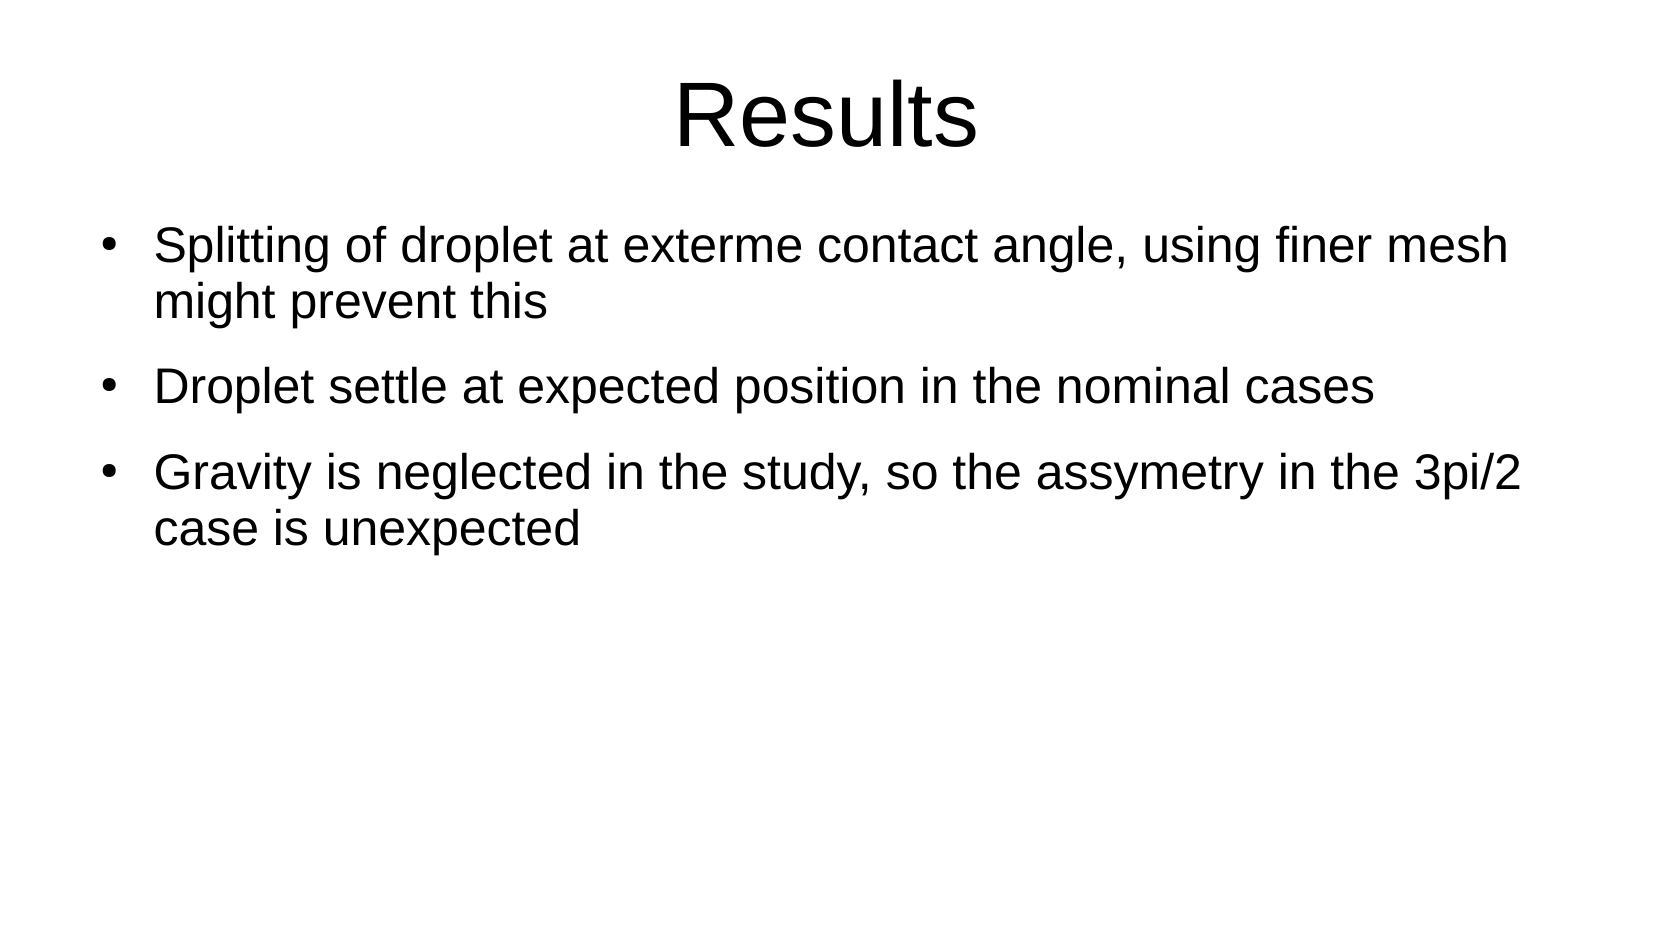

# Results
Splitting of droplet at exterme contact angle, using finer mesh might prevent this
Droplet settle at expected position in the nominal cases
Gravity is neglected in the study, so the assymetry in the 3pi/2 case is unexpected